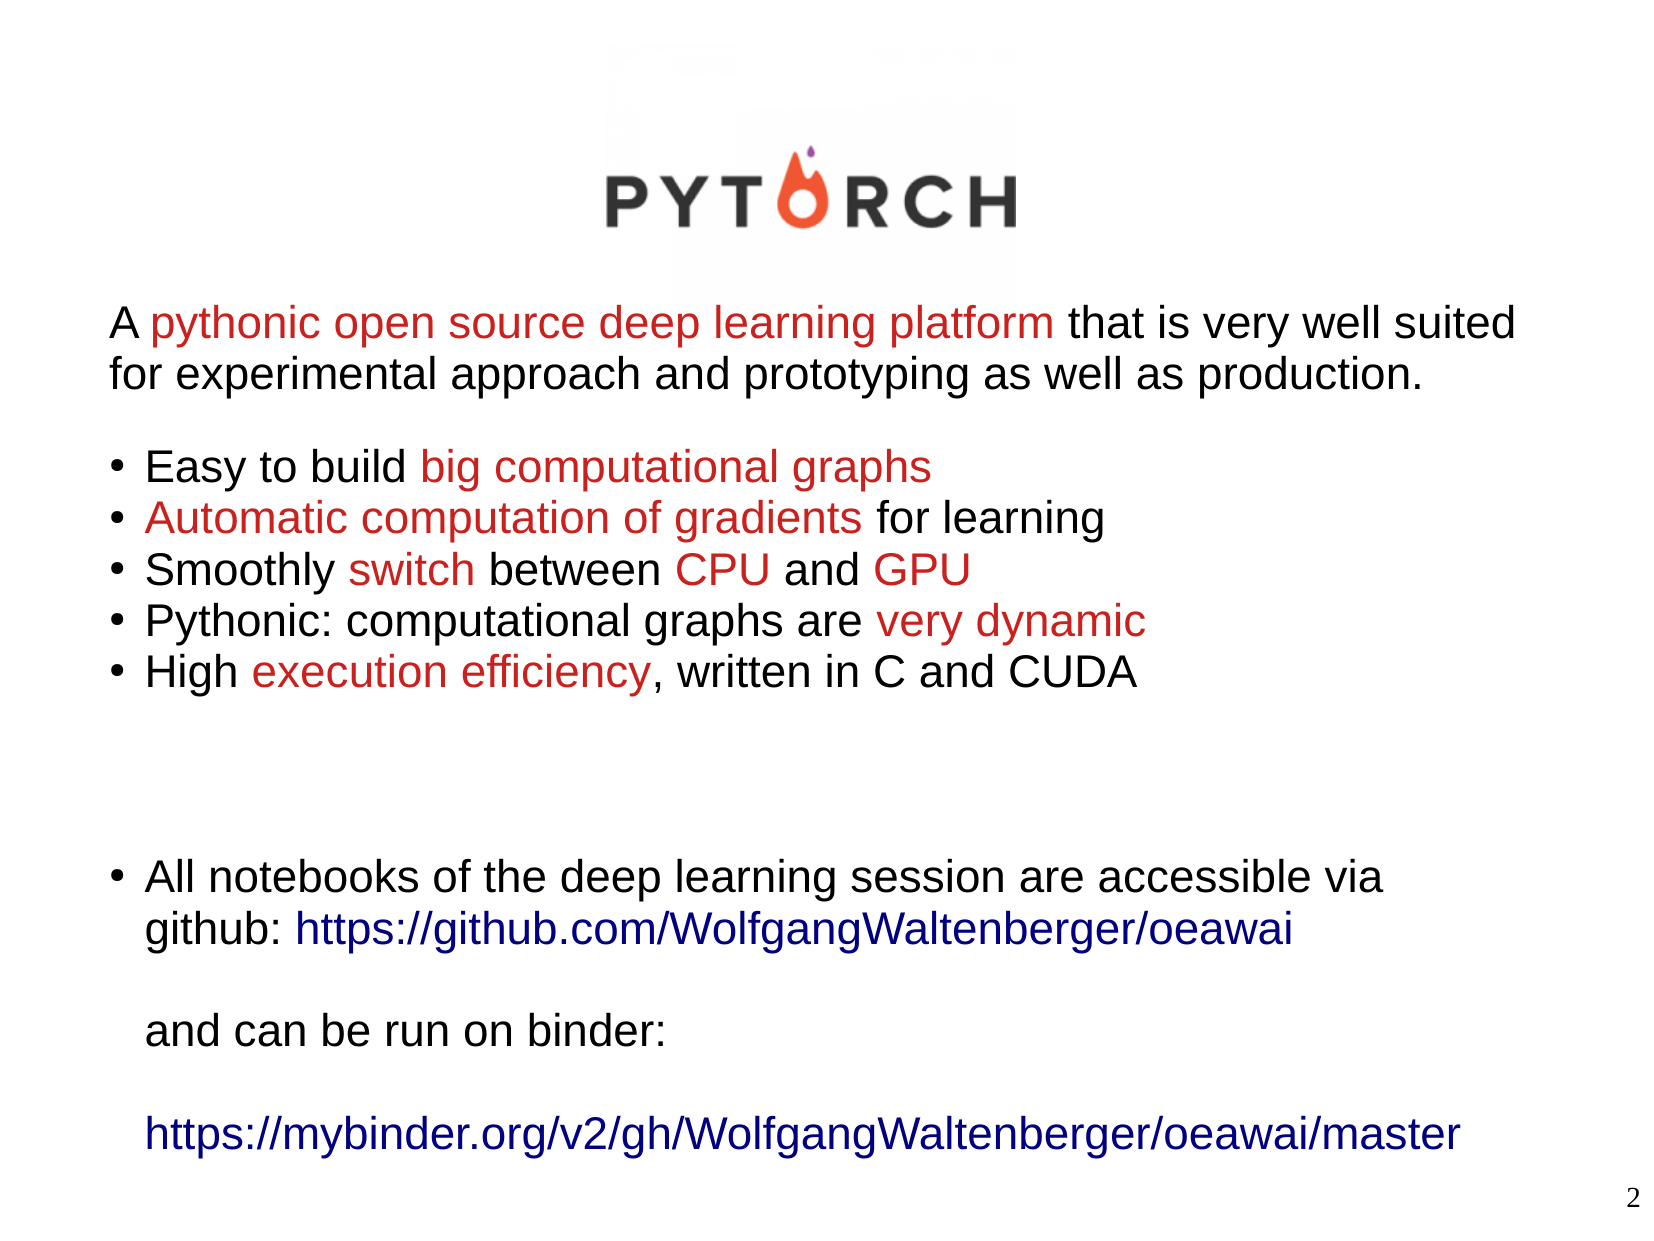

A pythonic open source deep learning platform that is very well suited for experimental approach and prototyping as well as production.
Easy to build big computational graphs
Automatic computation of gradients for learning
Smoothly switch between CPU and GPU
Pythonic: computational graphs are very dynamic
High execution efficiency, written in C and CUDA
All notebooks of the deep learning session are accessible via github: https://github.com/WolfgangWaltenberger/oeawai
and can be run on binder:
https://mybinder.org/v2/gh/WolfgangWaltenberger/oeawai/master